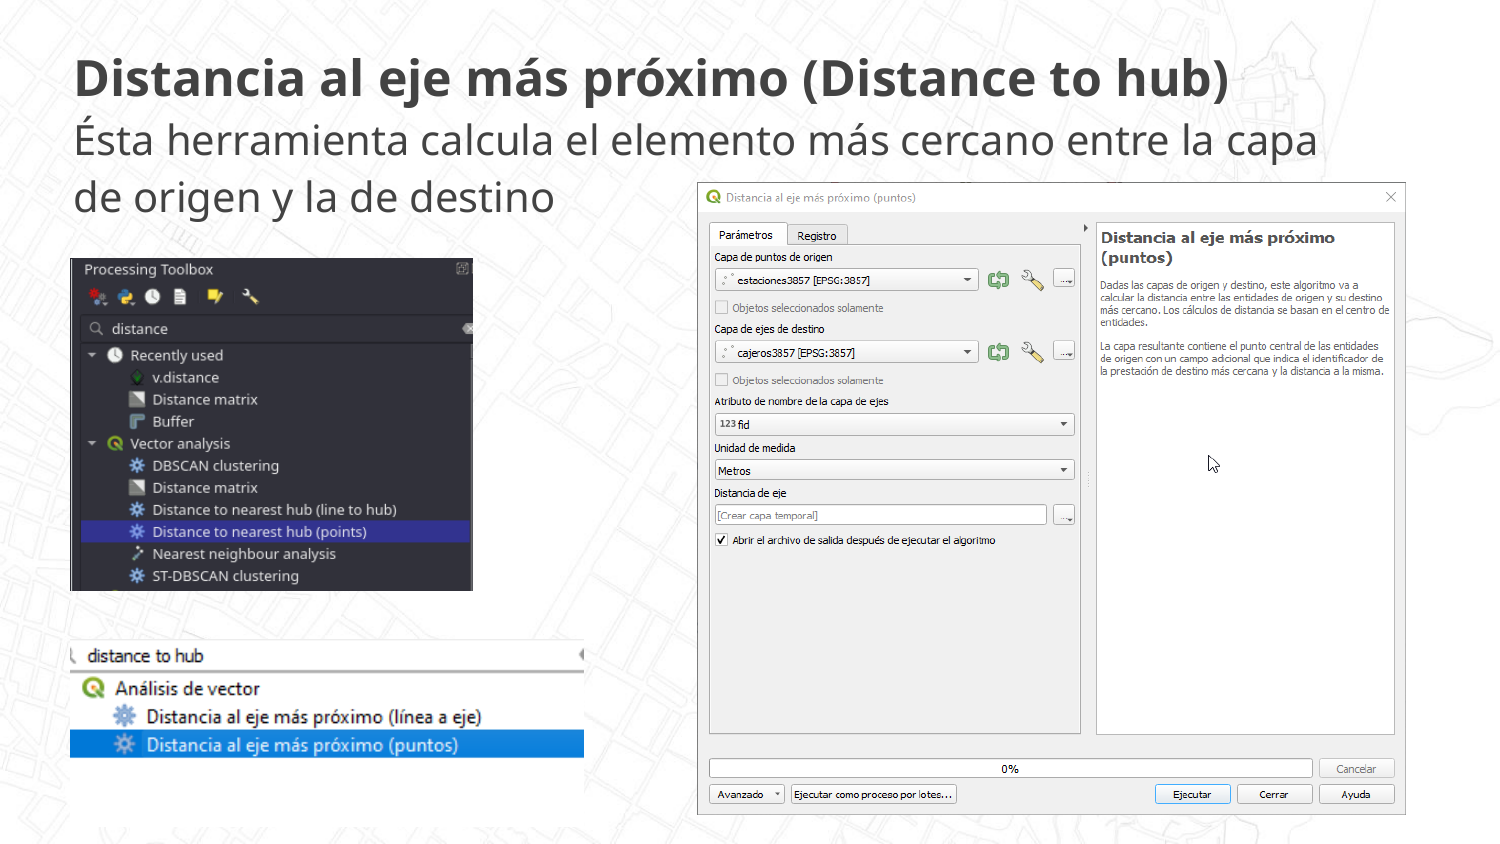

Distancia al eje más próximo (Distance to hub)
Ésta herramienta calcula el elemento más cercano entre la capa de origen y la de destino